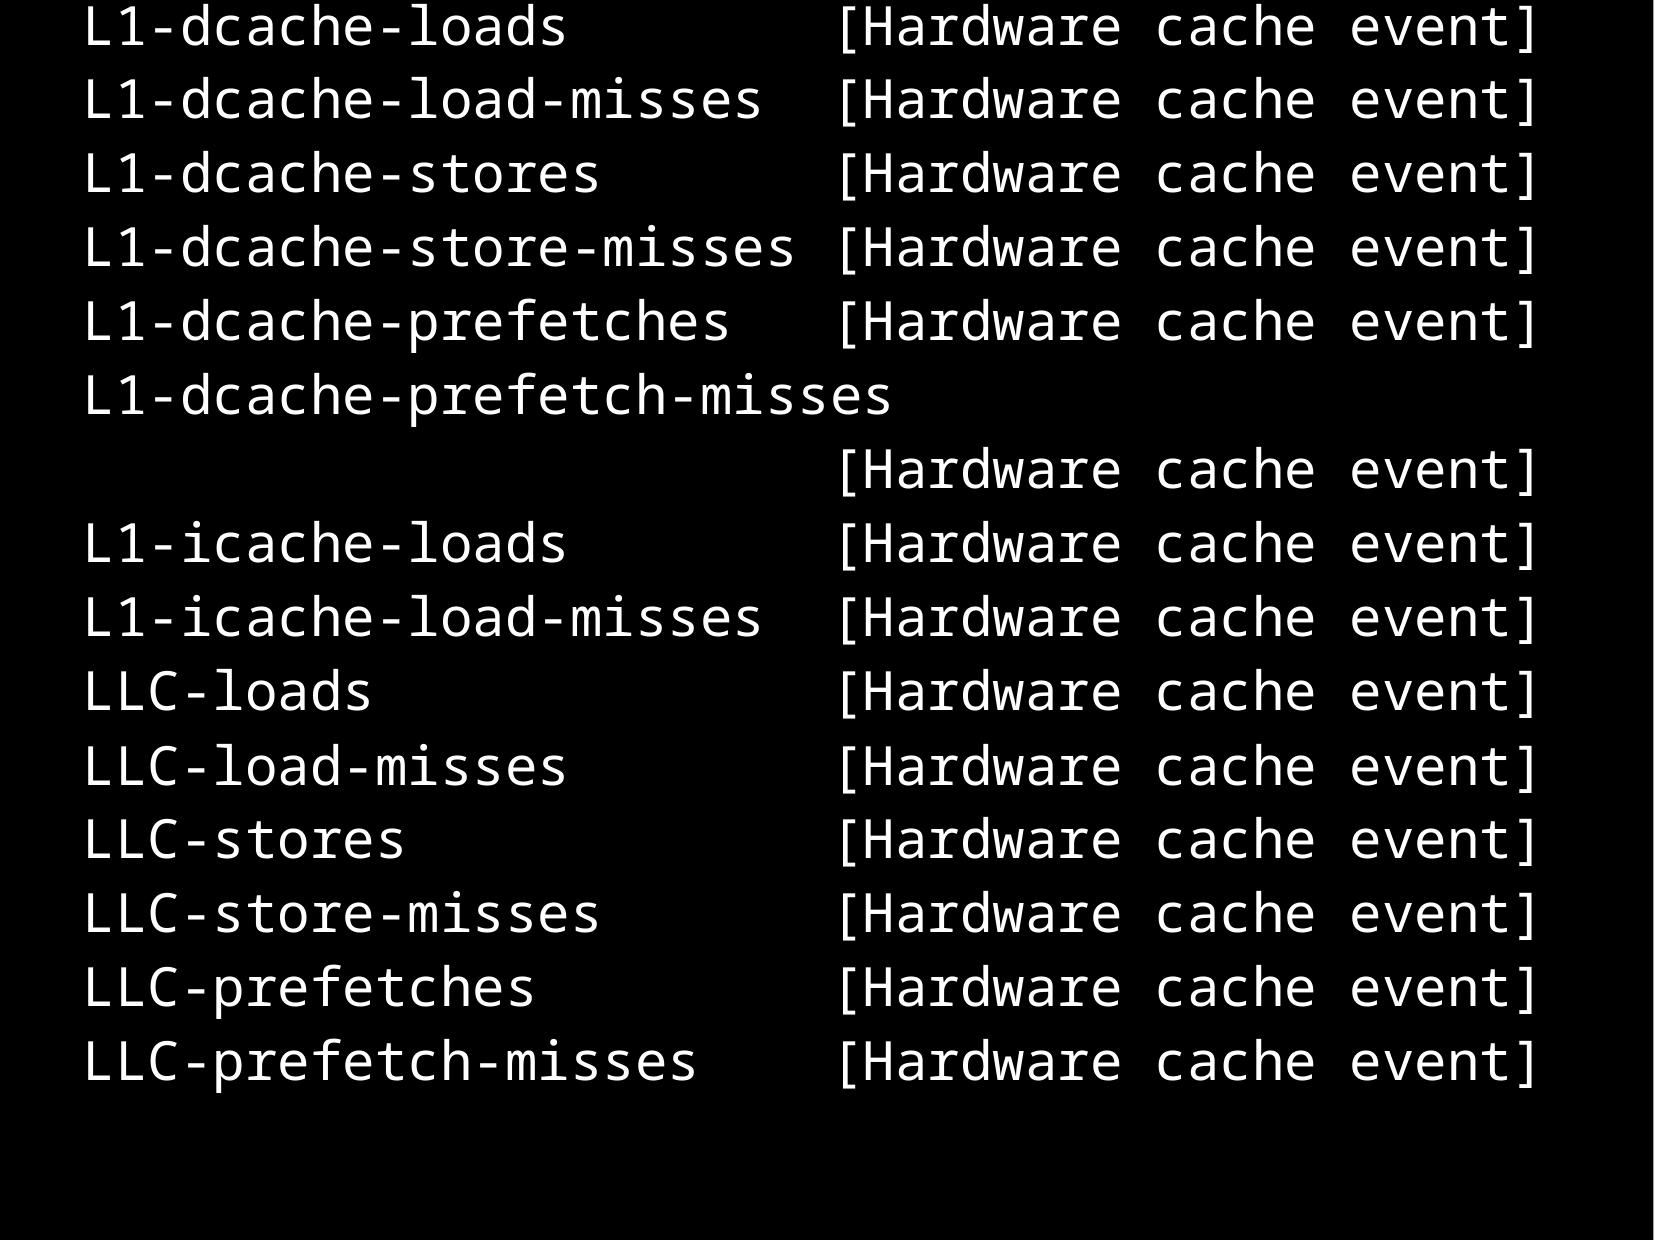

# L1-dcache-loads [Hardware cache event]
L1-dcache-load-misses [Hardware cache event]
L1-dcache-stores [Hardware cache event]
L1-dcache-store-misses [Hardware cache event]
L1-dcache-prefetches [Hardware cache event]
L1-dcache-prefetch-misses [Hardware cache event]
L1-icache-loads [Hardware cache event]
L1-icache-load-misses [Hardware cache event]
LLC-loads [Hardware cache event]
LLC-load-misses [Hardware cache event]
LLC-stores [Hardware cache event]
LLC-store-misses [Hardware cache event]
LLC-prefetches [Hardware cache event]
LLC-prefetch-misses [Hardware cache event]